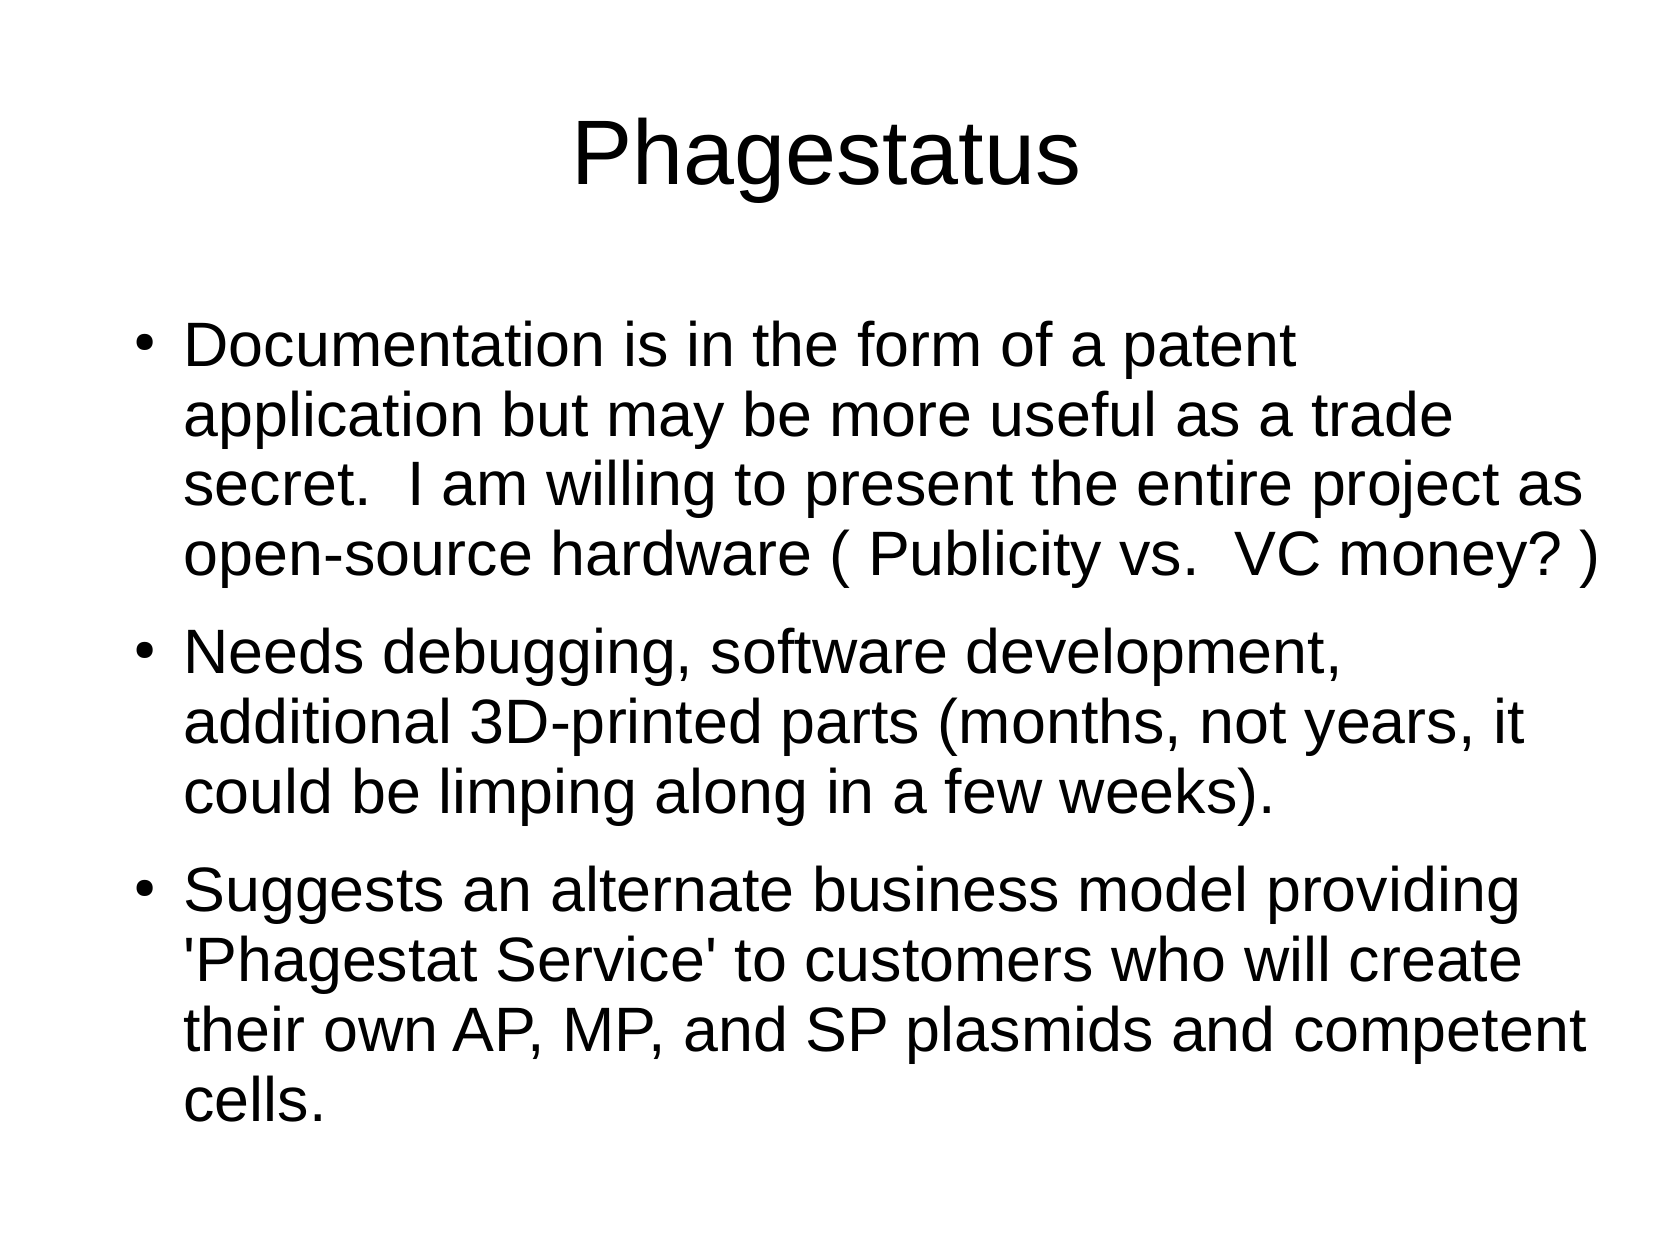

# Phagestatus
Documentation is in the form of a patent application but may be more useful as a trade secret. I am willing to present the entire project as open-source hardware ( Publicity vs. VC money? )
Needs debugging, software development, additional 3D-printed parts (months, not years, it could be limping along in a few weeks).
Suggests an alternate business model providing 'Phagestat Service' to customers who will create their own AP, MP, and SP plasmids and competent cells.